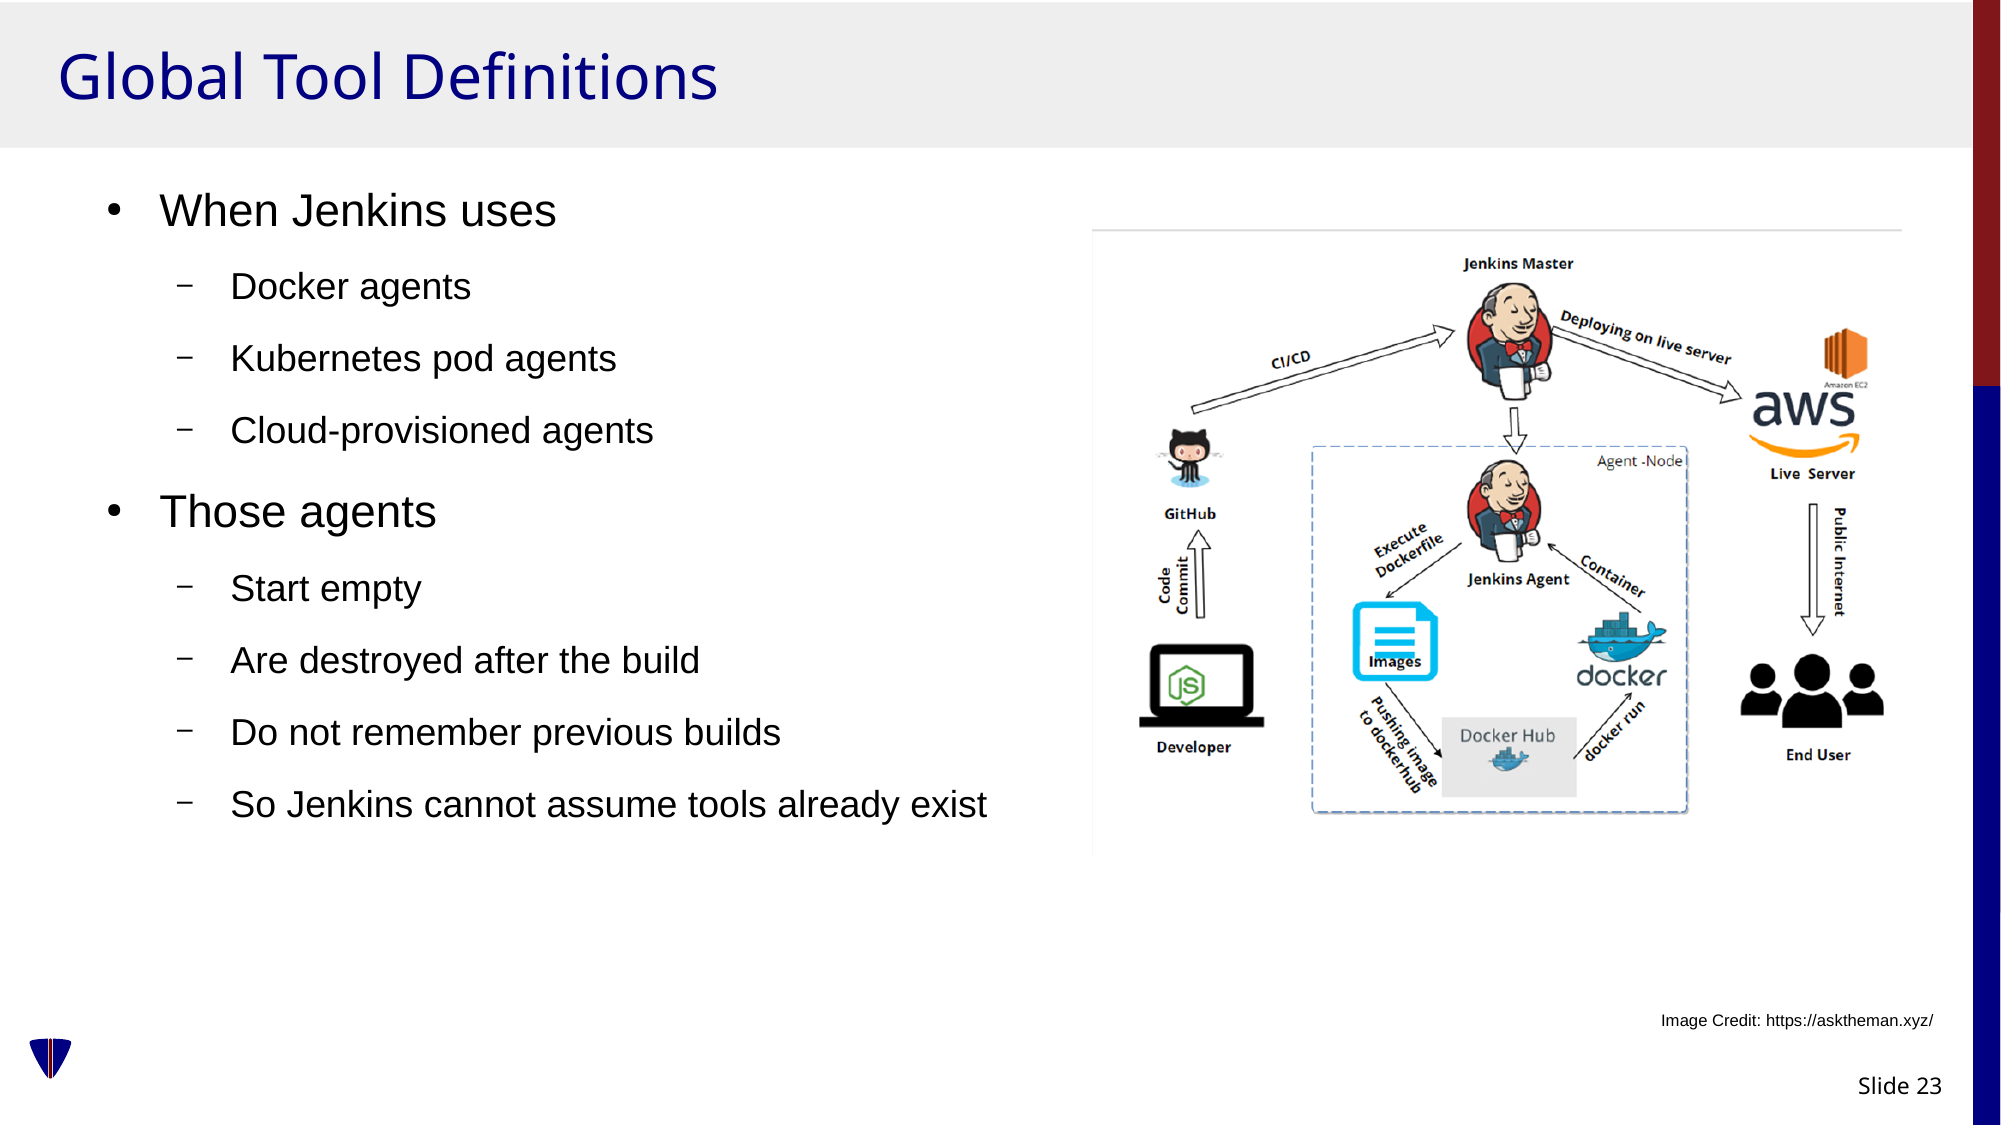

# Global Tool Definitions
When Jenkins uses
Docker agents
Kubernetes pod agents
Cloud-provisioned agents
Those agents
Start empty
Are destroyed after the build
Do not remember previous builds
So Jenkins cannot assume tools already exist
Image Credit: https://asktheman.xyz/